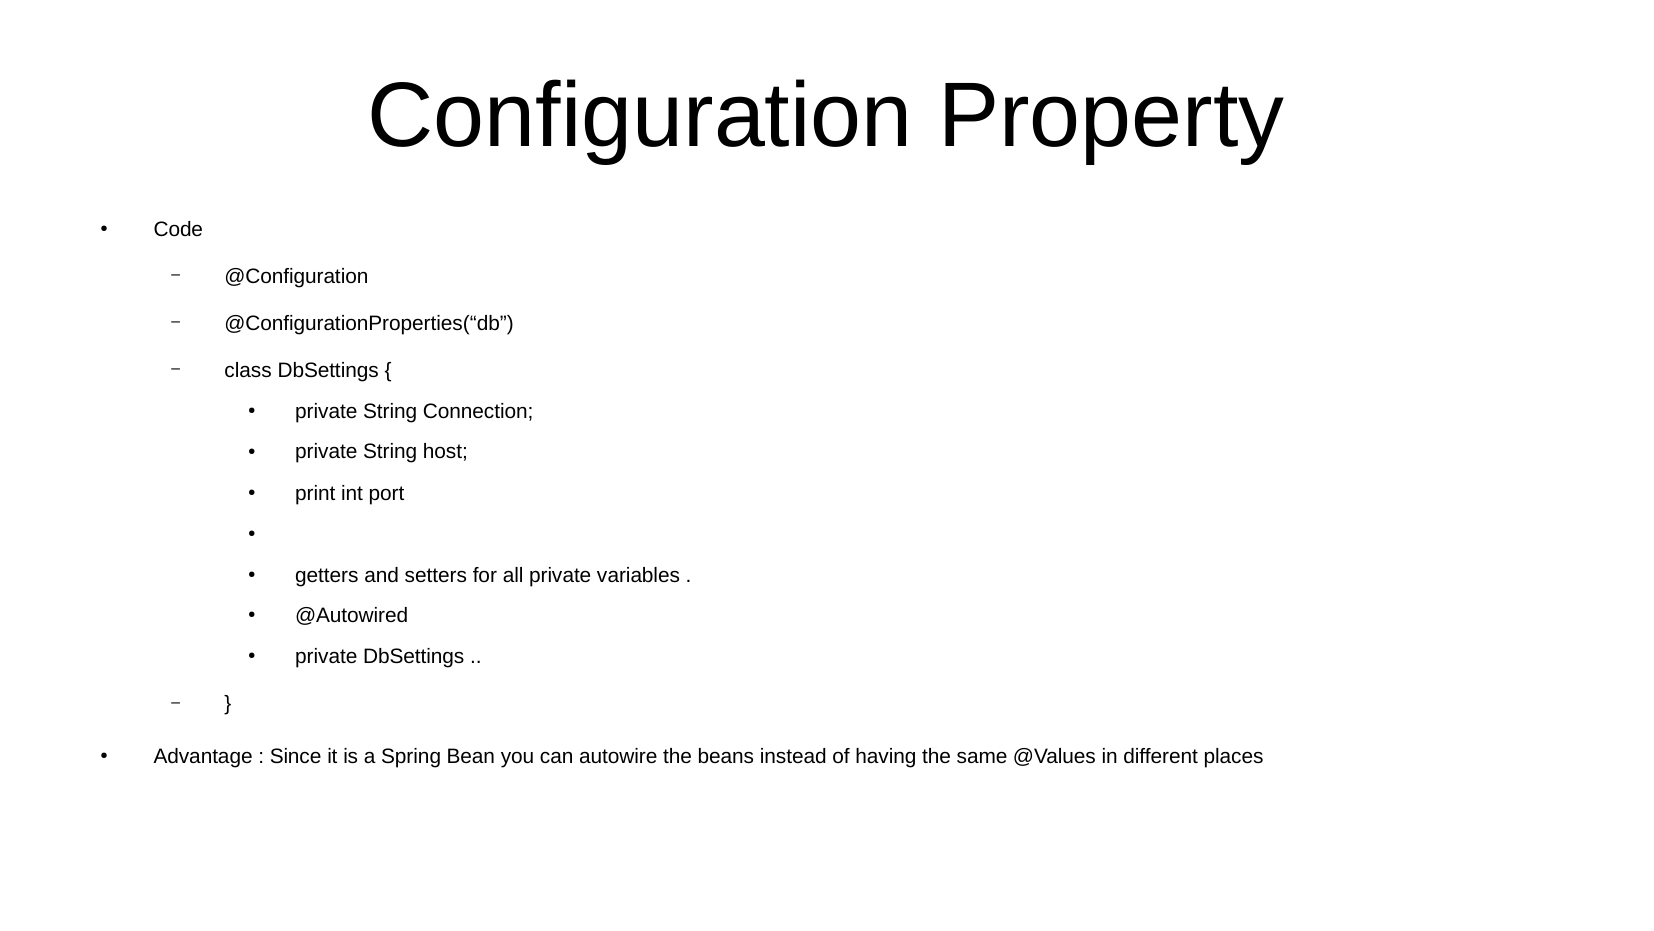

# Configuration Property
Code
@Configuration
@ConfigurationProperties(“db”)
class DbSettings {
private String Connection;
private String host;
print int port
getters and setters for all private variables .
@Autowired
private DbSettings ..
}
Advantage : Since it is a Spring Bean you can autowire the beans instead of having the same @Values in different places